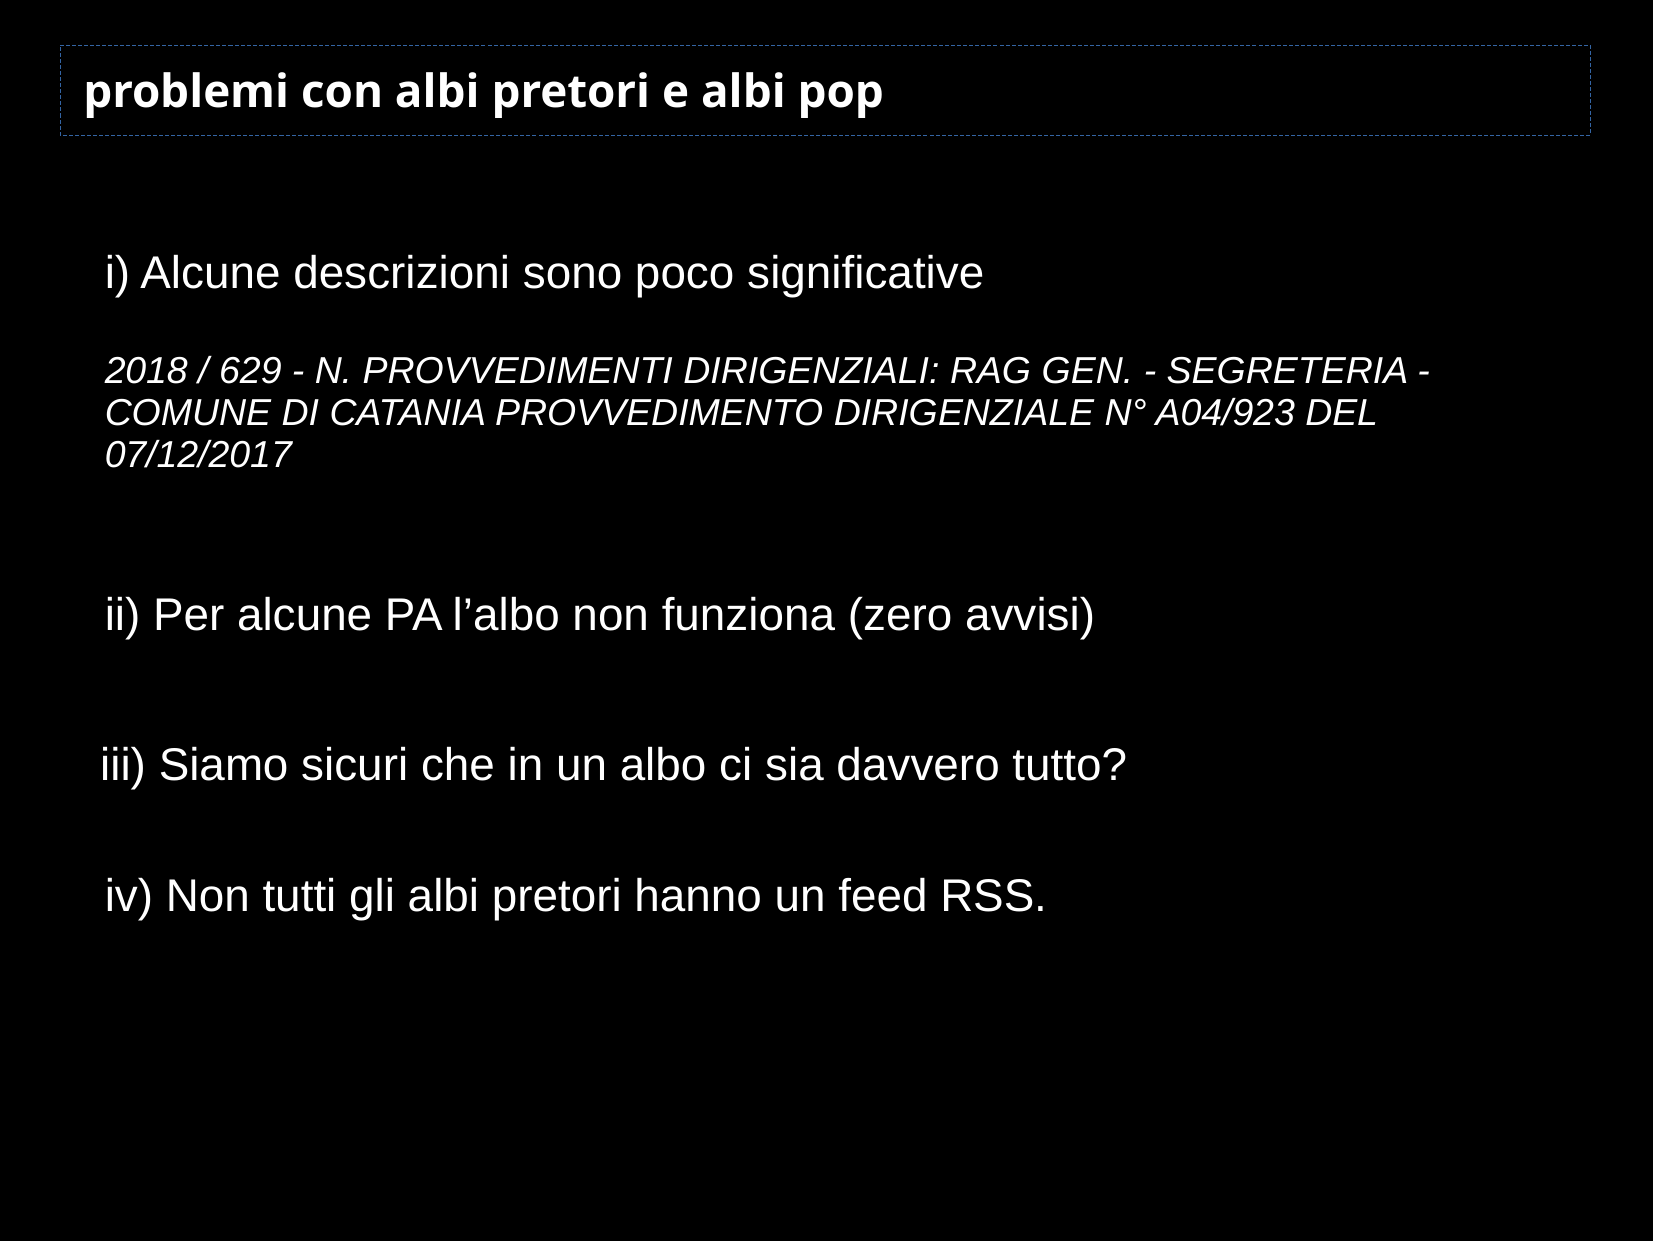

# problemi con albi pretori e albi pop
i) Alcune descrizioni sono poco significative
2018 / 629 - N. PROVVEDIMENTI DIRIGENZIALI: RAG GEN. - SEGRETERIA - COMUNE DI CATANIA PROVVEDIMENTO DIRIGENZIALE N° A04/923 DEL 07/12/2017
ii) Per alcune PA l’albo non funziona (zero avvisi)
iii) Siamo sicuri che in un albo ci sia davvero tutto?
iv) Non tutti gli albi pretori hanno un feed RSS.